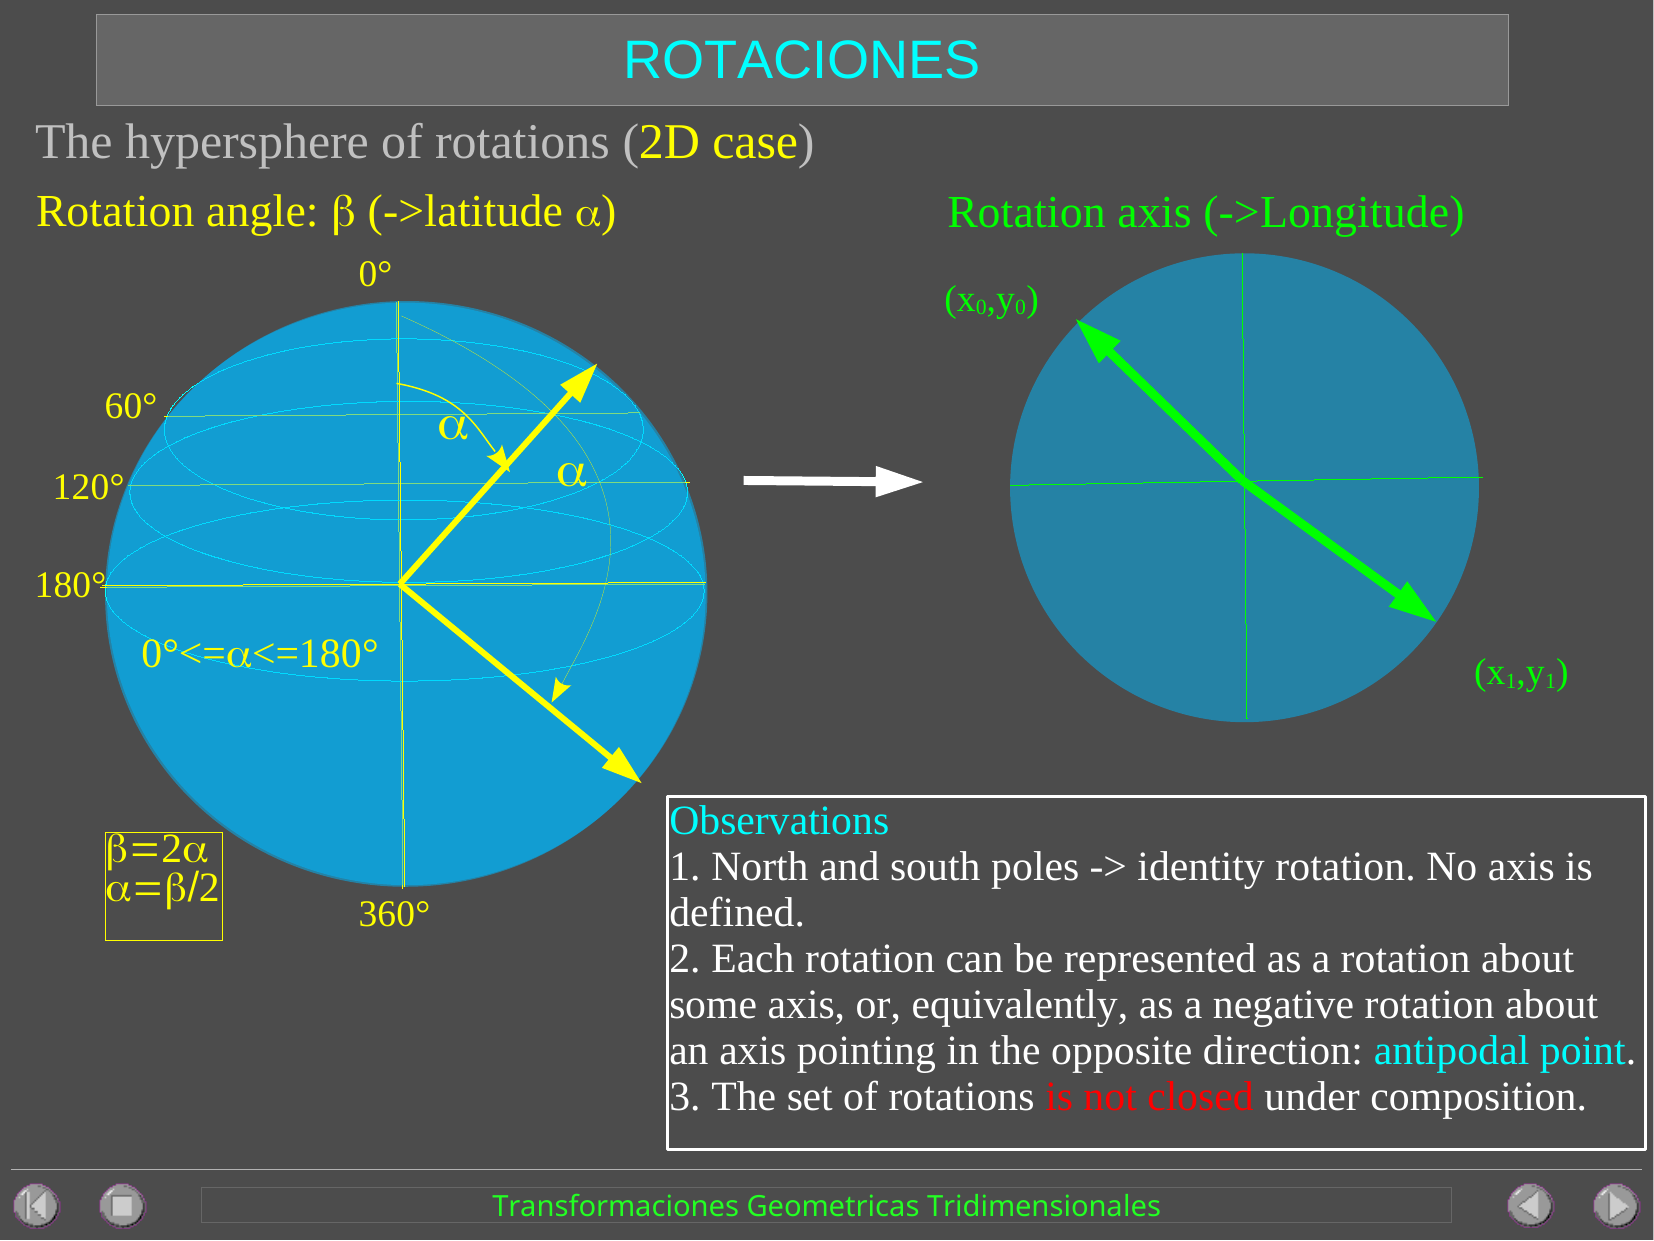

# ROTACIONES
The hypersphere of rotations (2D case)
Rotation angle: b (->latitude a)
0°
60°
120°
180°
360°
Rotation axis (->Longitude)
(x0,y0)
(x1,y1)
a
a
0°<=a<=180°
b=2a
a=b/2
Observations
1. North and south poles -> identity rotation. No axis is defined.
2. Each rotation can be represented as a rotation about some axis, or, equivalently, as a negative rotation about an axis pointing in the opposite direction: antipodal point.
3. The set of rotations is not closed under composition.